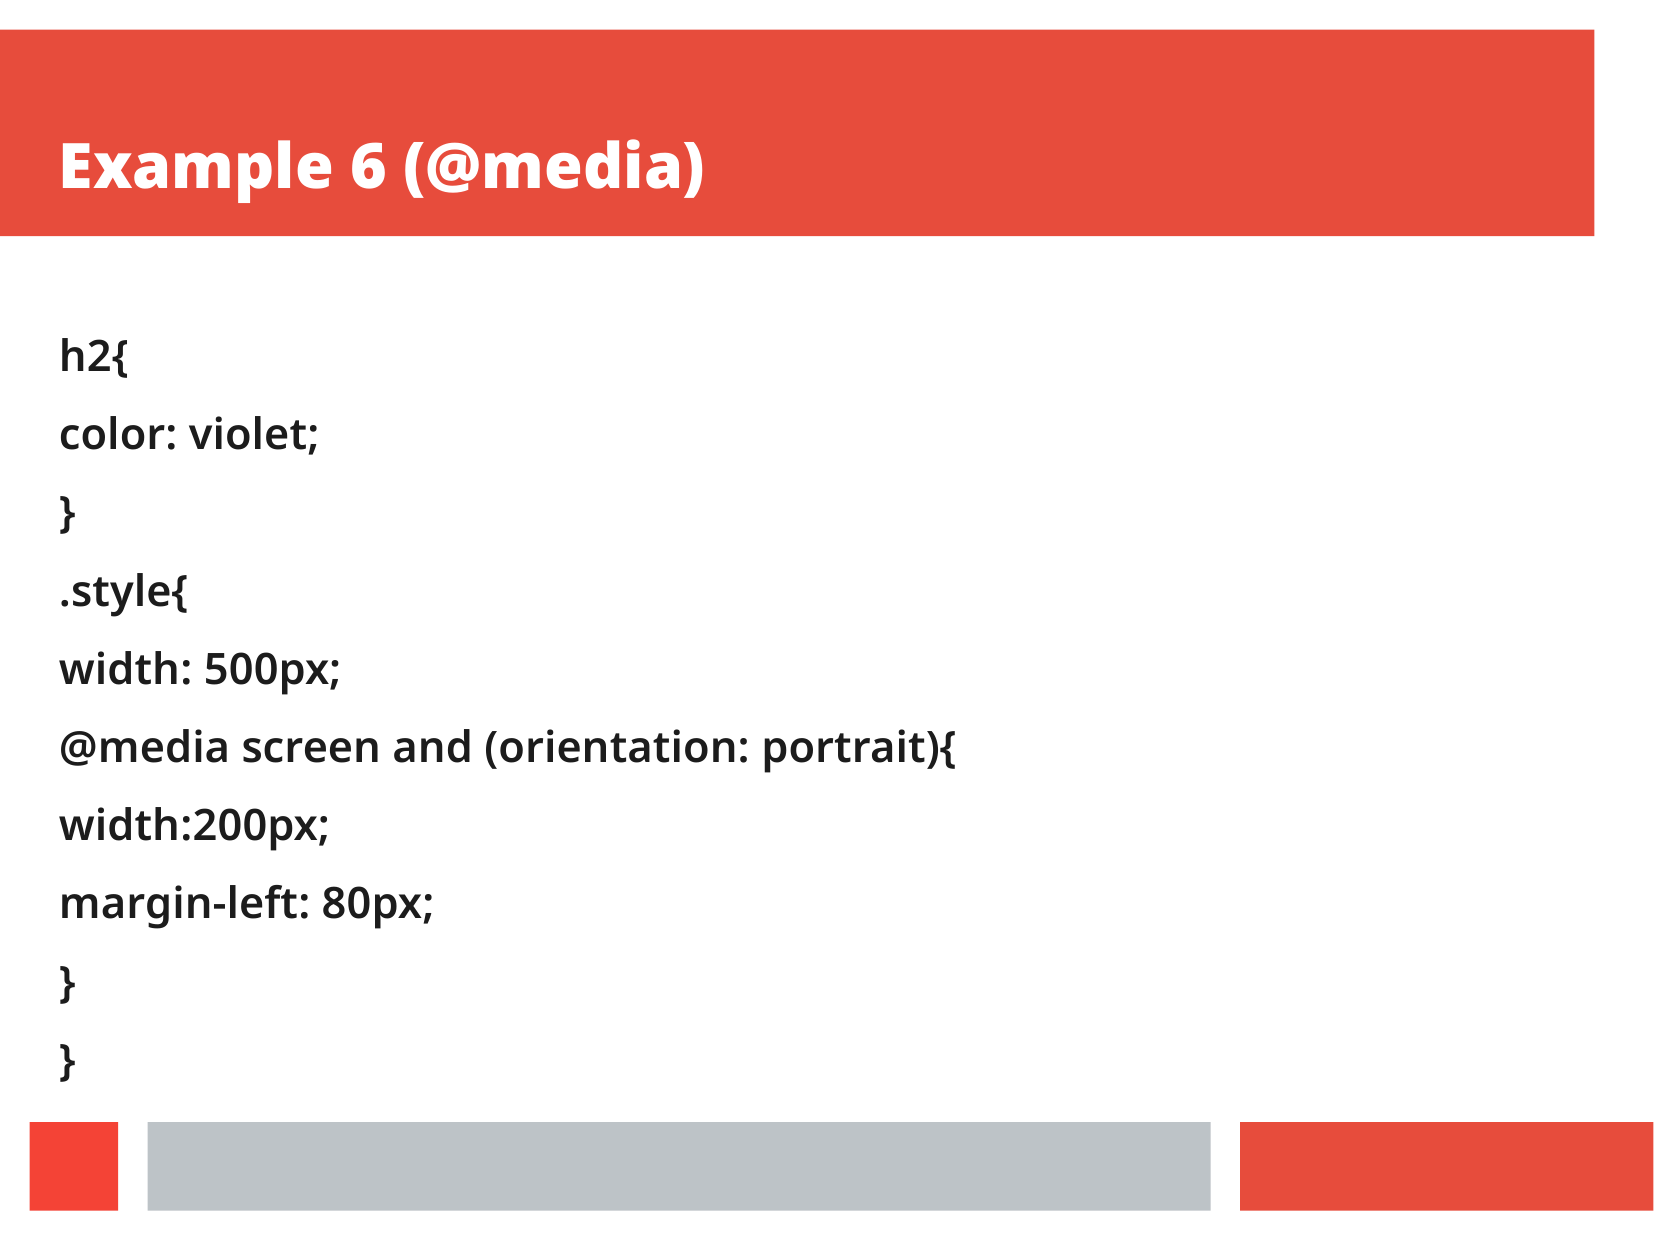

# Example 6 (@media)
h2{
color: violet;
}
.style{
width: 500px;
@media screen and (orientation: portrait){
width:200px;
margin-left: 80px;
}
}